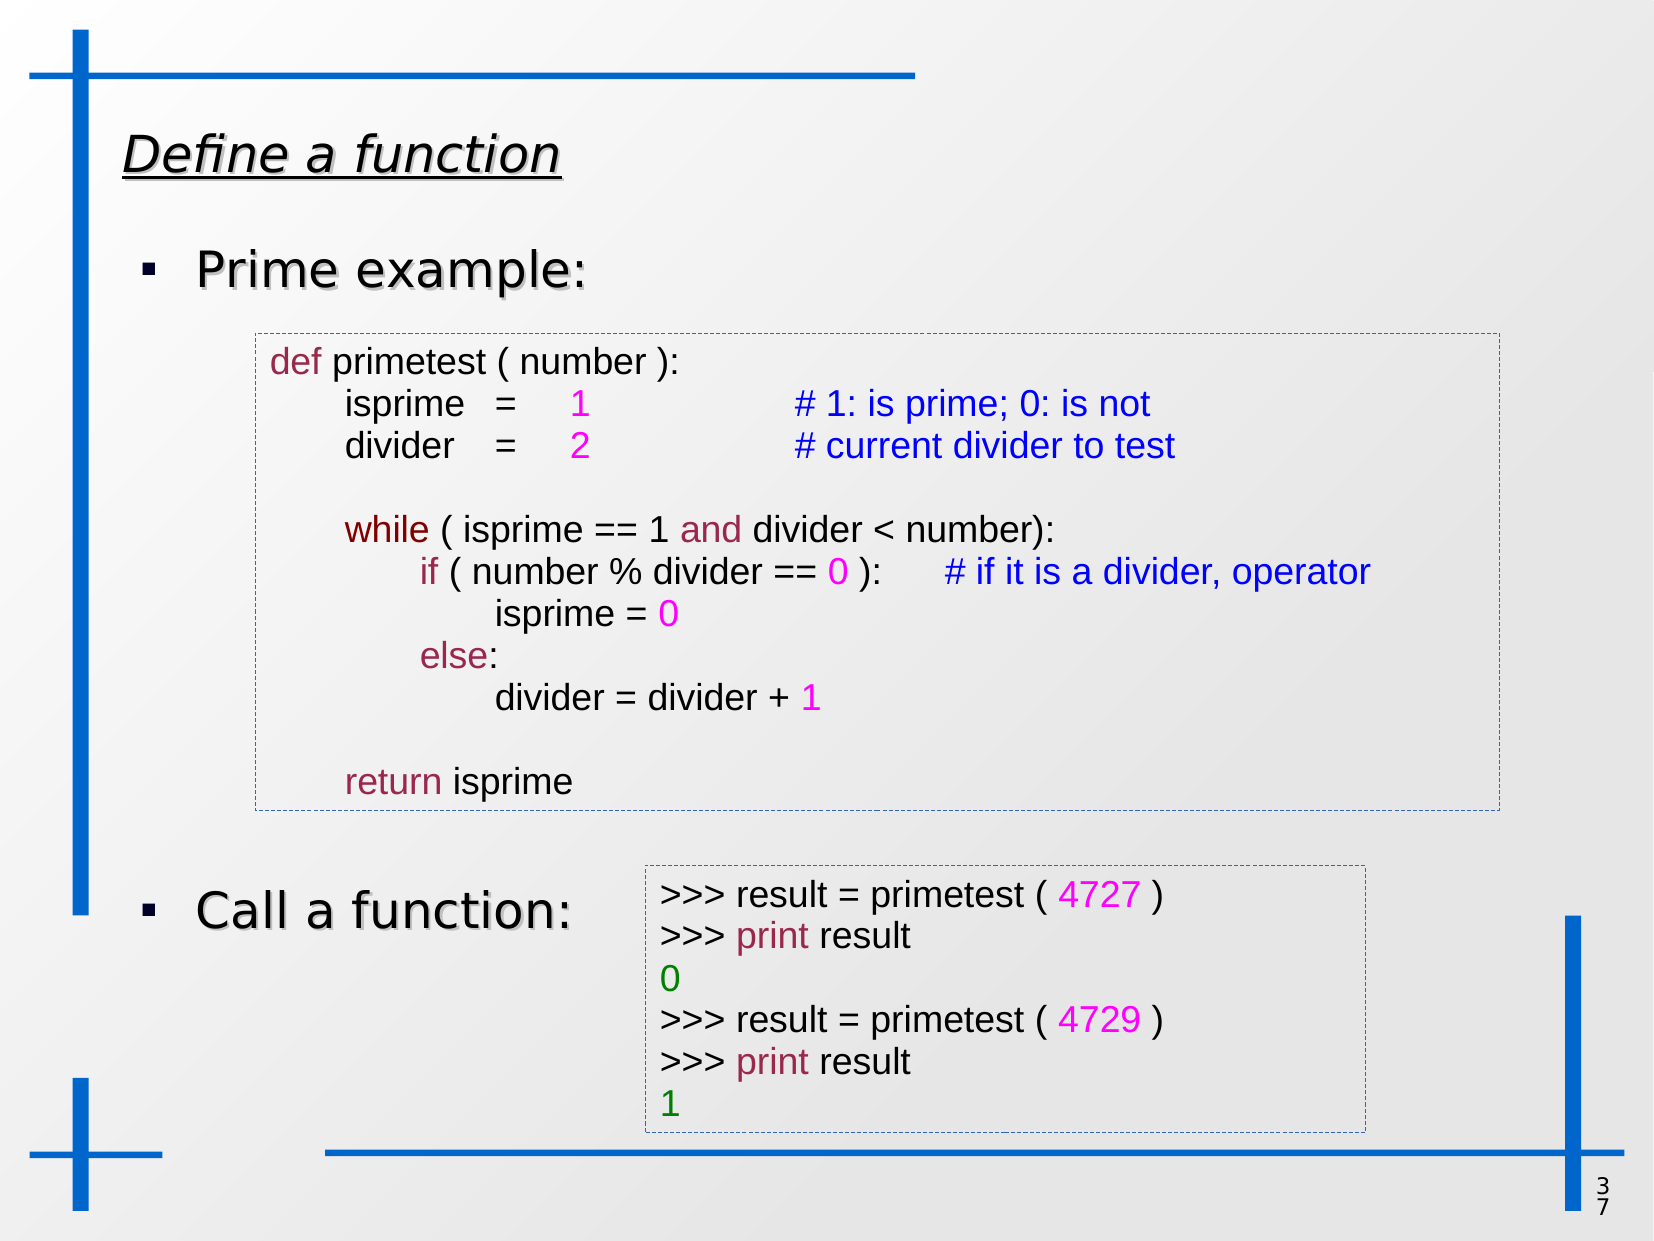

# Define a function
Prime example:
Call a function:
def primetest ( number ):
	isprime 	= 	1 			# 1: is prime; 0: is not
	divider 	= 	2 			# current divider to test
	while ( isprime == 1 and divider < number):
 		if ( number % divider == 0 ): 	# if it is a divider, operator
			isprime = 0
	 	else:
 			divider = divider + 1
	return isprime
>>> result = primetest ( 4727 )
>>> print result
0
>>> result = primetest ( 4729 )
>>> print result
1